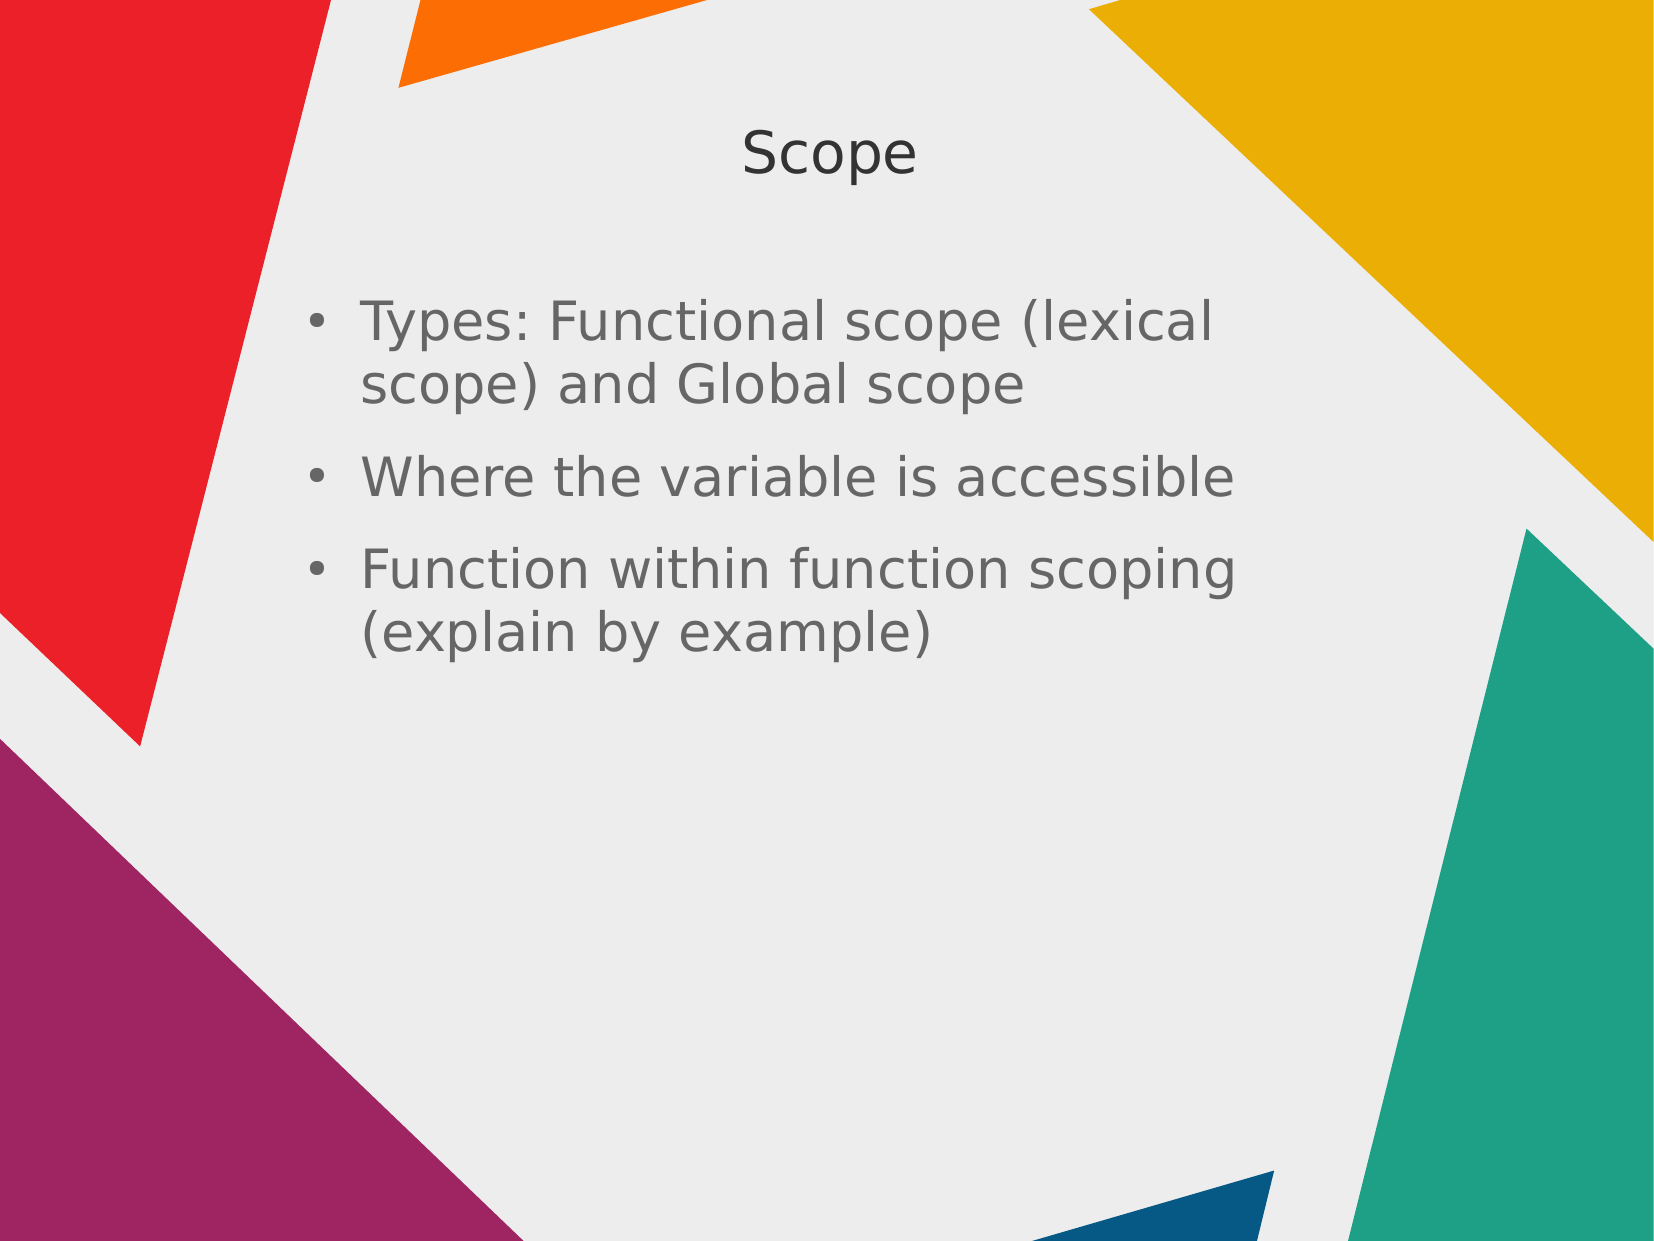

# Scope
Types: Functional scope (lexical scope) and Global scope
Where the variable is accessible
Function within function scoping (explain by example)